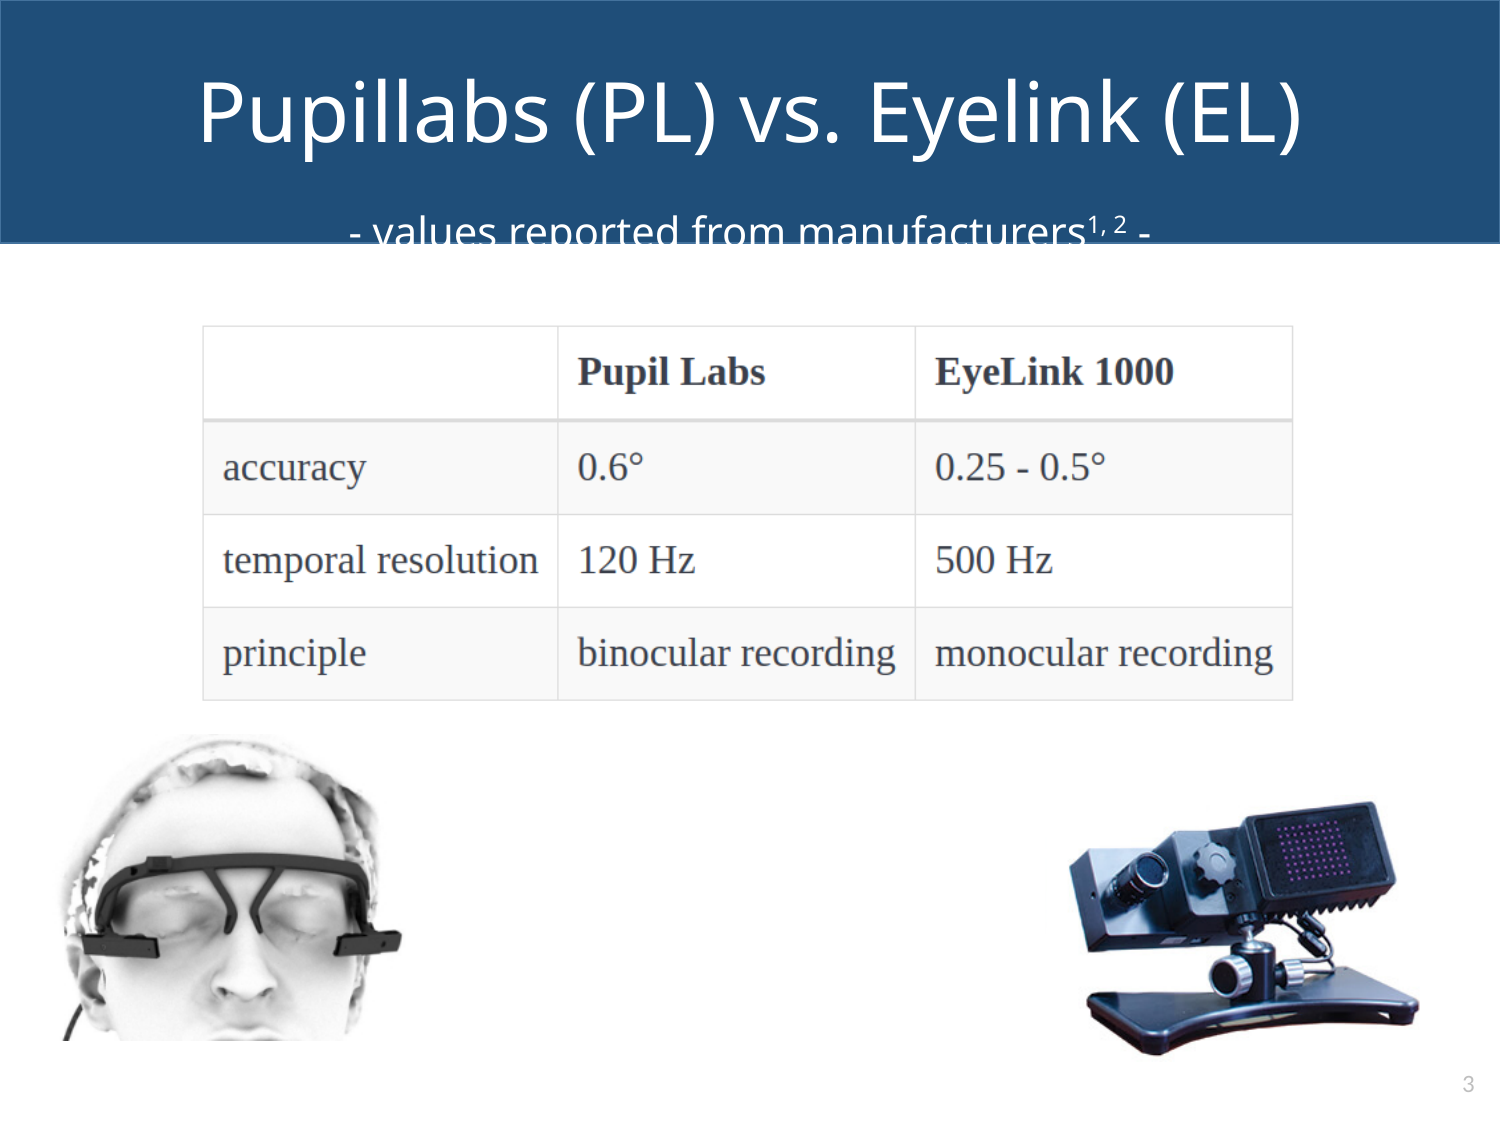

# Pupillabs (PL) vs. Eyelink (EL)
- values reported from manufacturers1, 2 -
3